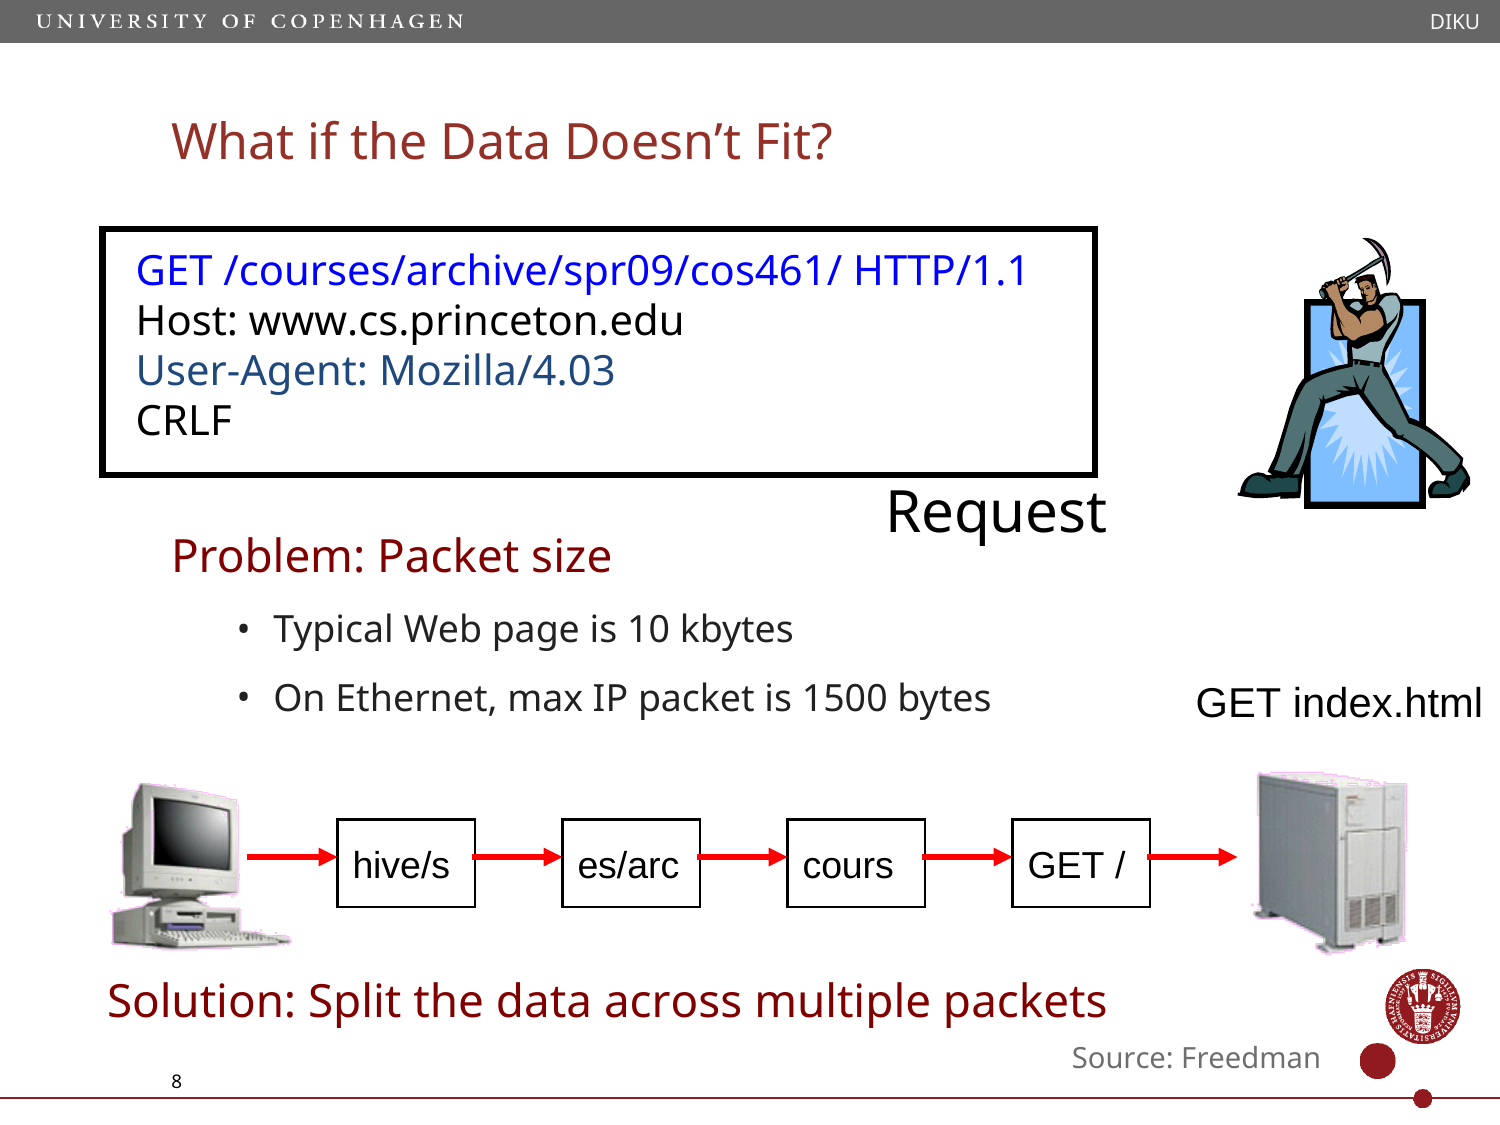

DIKU
# What if the Data Doesn’t Fit?
GET /courses/archive/spr09/cos461/ HTTP/1.1
Host: www.cs.princeton.edu
User-Agent: Mozilla/4.03
CRLF
Request
Problem: Packet size
Typical Web page is 10 kbytes
On Ethernet, max IP packet is 1500 bytes
GET index.html
hive/s
es/arc
cours
GET /
Solution: Split the data across multiple packets
Source: Freedman